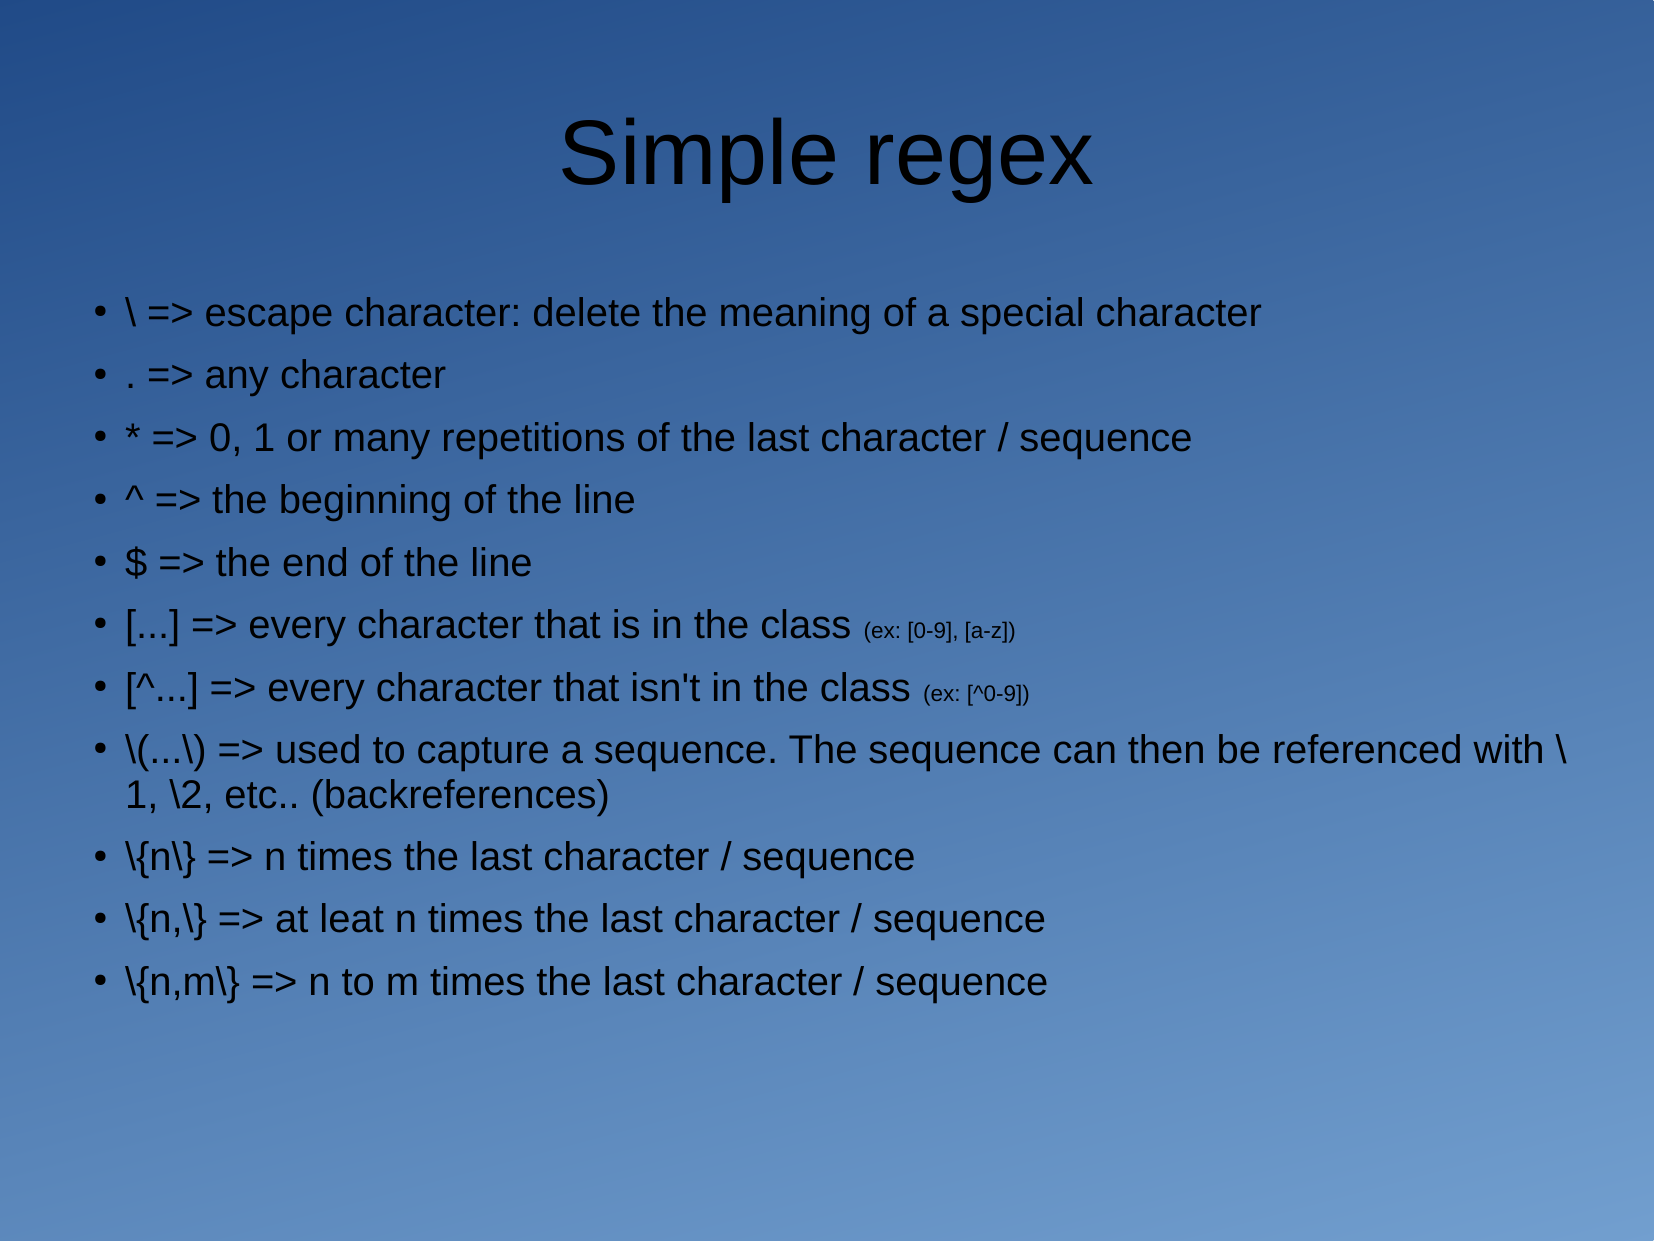

# Simple regex
\ => escape character: delete the meaning of a special character
. => any character
* => 0, 1 or many repetitions of the last character / sequence
^ => the beginning of the line
$ => the end of the line
[...] => every character that is in the class (ex: [0-9], [a-z])
[^...] => every character that isn't in the class (ex: [^0-9])
\(...\) => used to capture a sequence. The sequence can then be referenced with \1, \2, etc.. (backreferences)
\{n\} => n times the last character / sequence
\{n,\} => at leat n times the last character / sequence
\{n,m\} => n to m times the last character / sequence